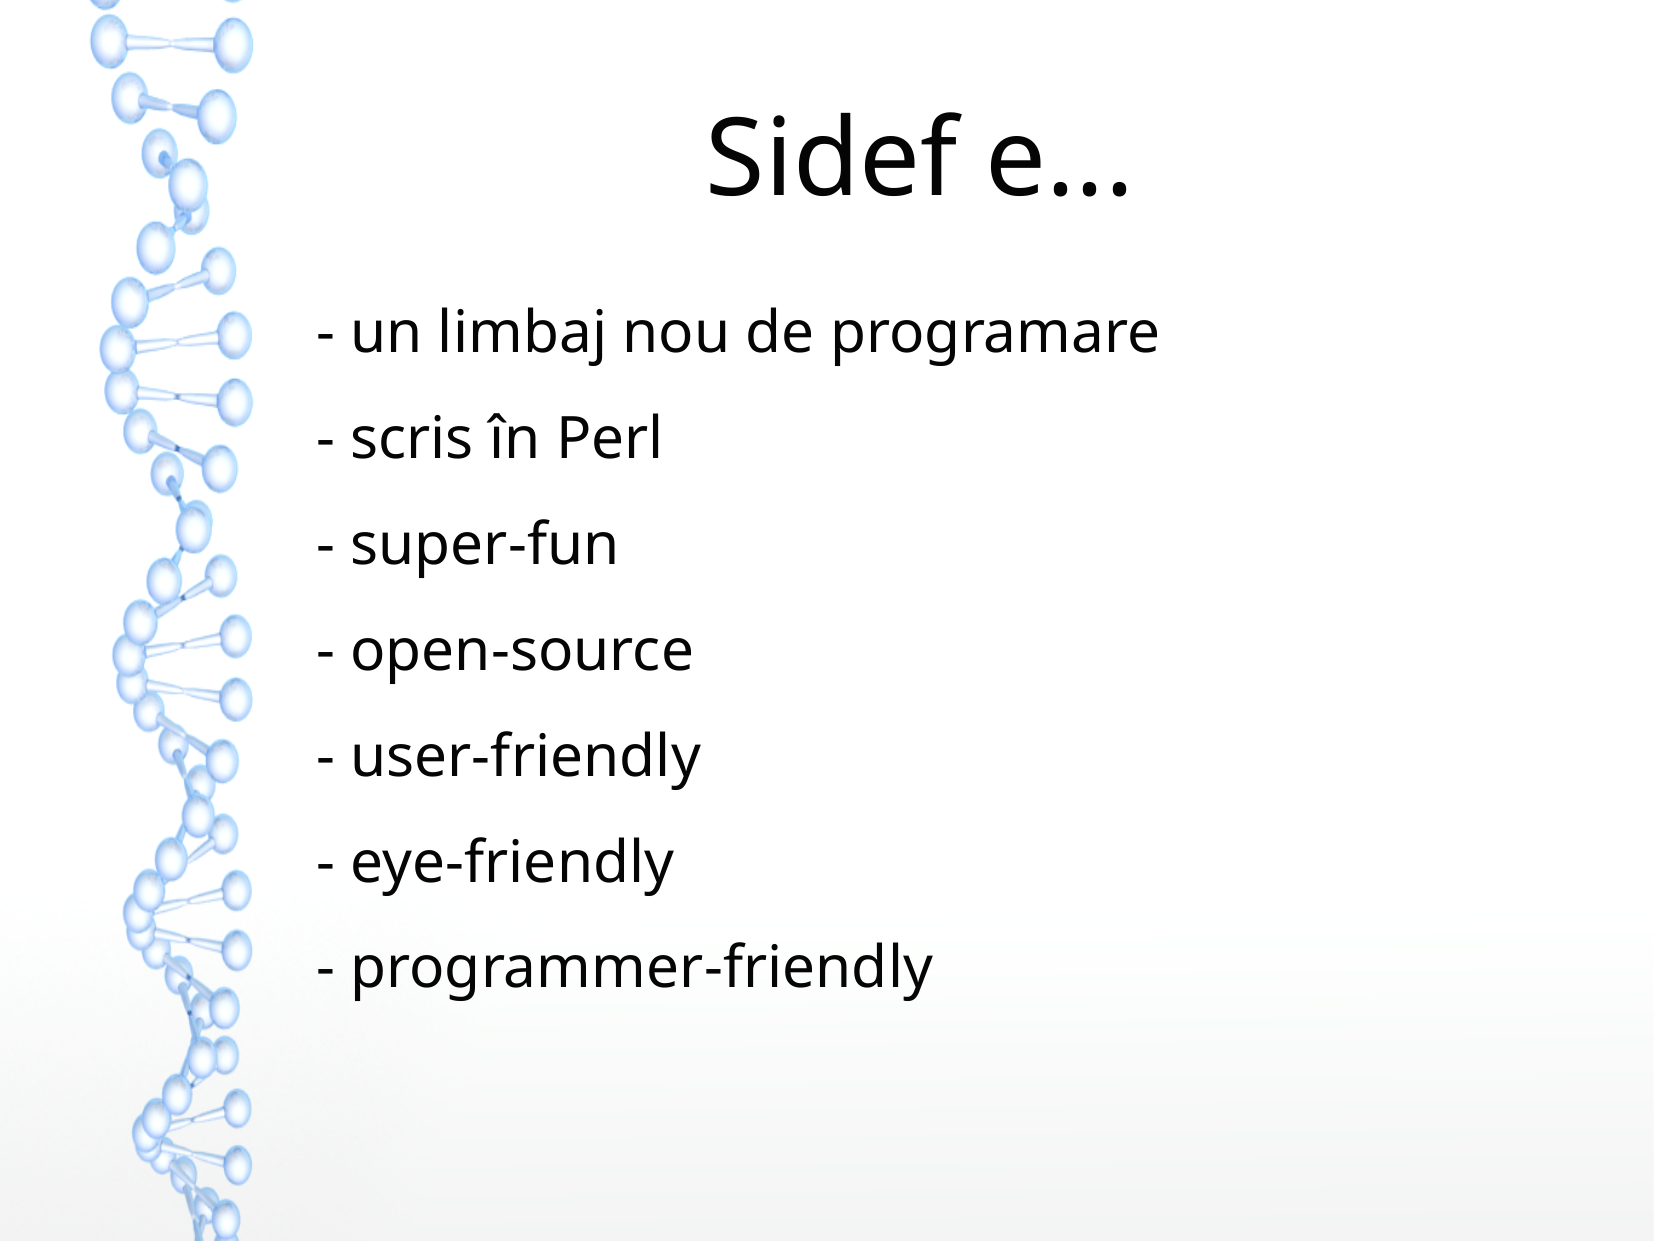

# Sidef e...
- un limbaj nou de programare
- scris în Perl
- super-fun
- open-source
- user-friendly
- eye-friendly
- programmer-friendly